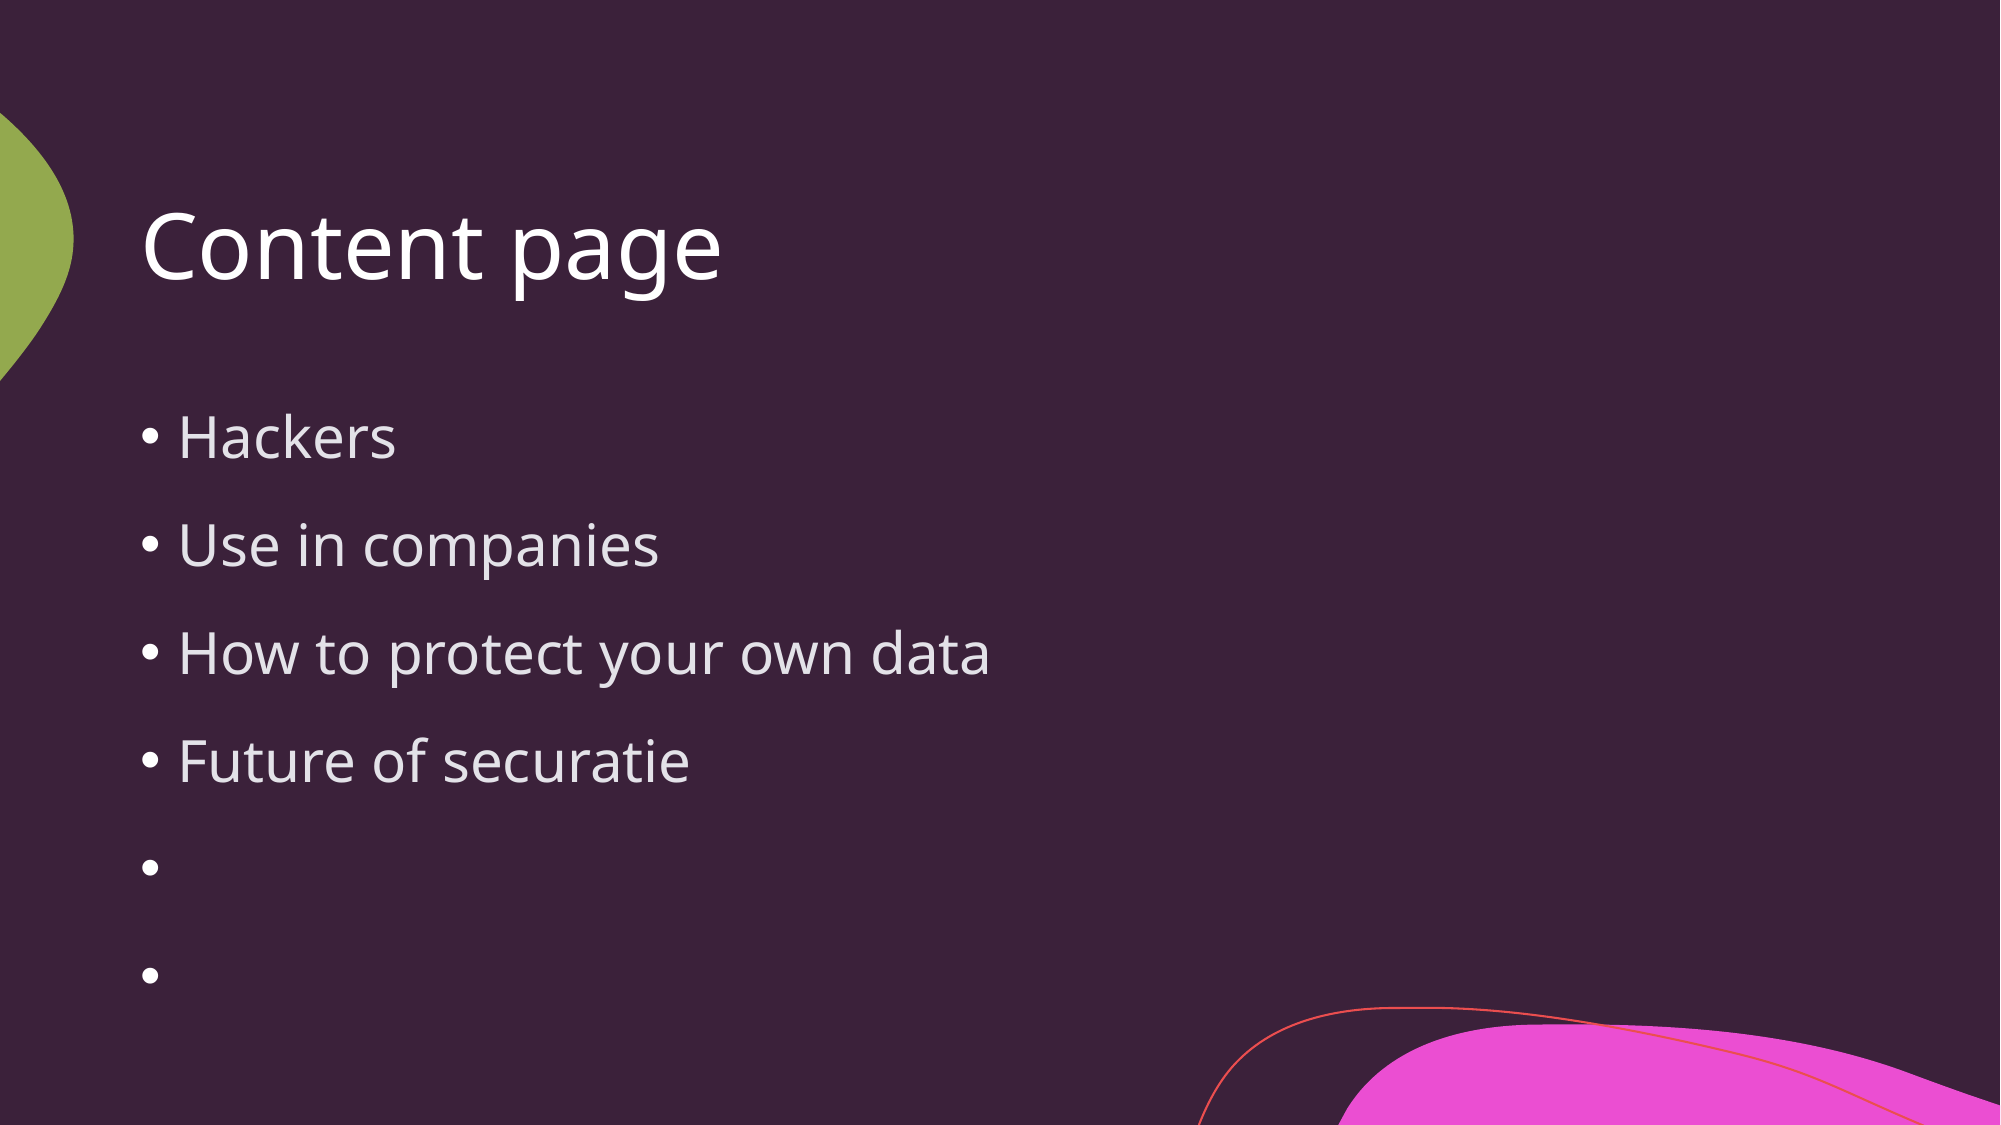

# Content page
Hackers
Use in companies
How to protect your own data
Future of securatie